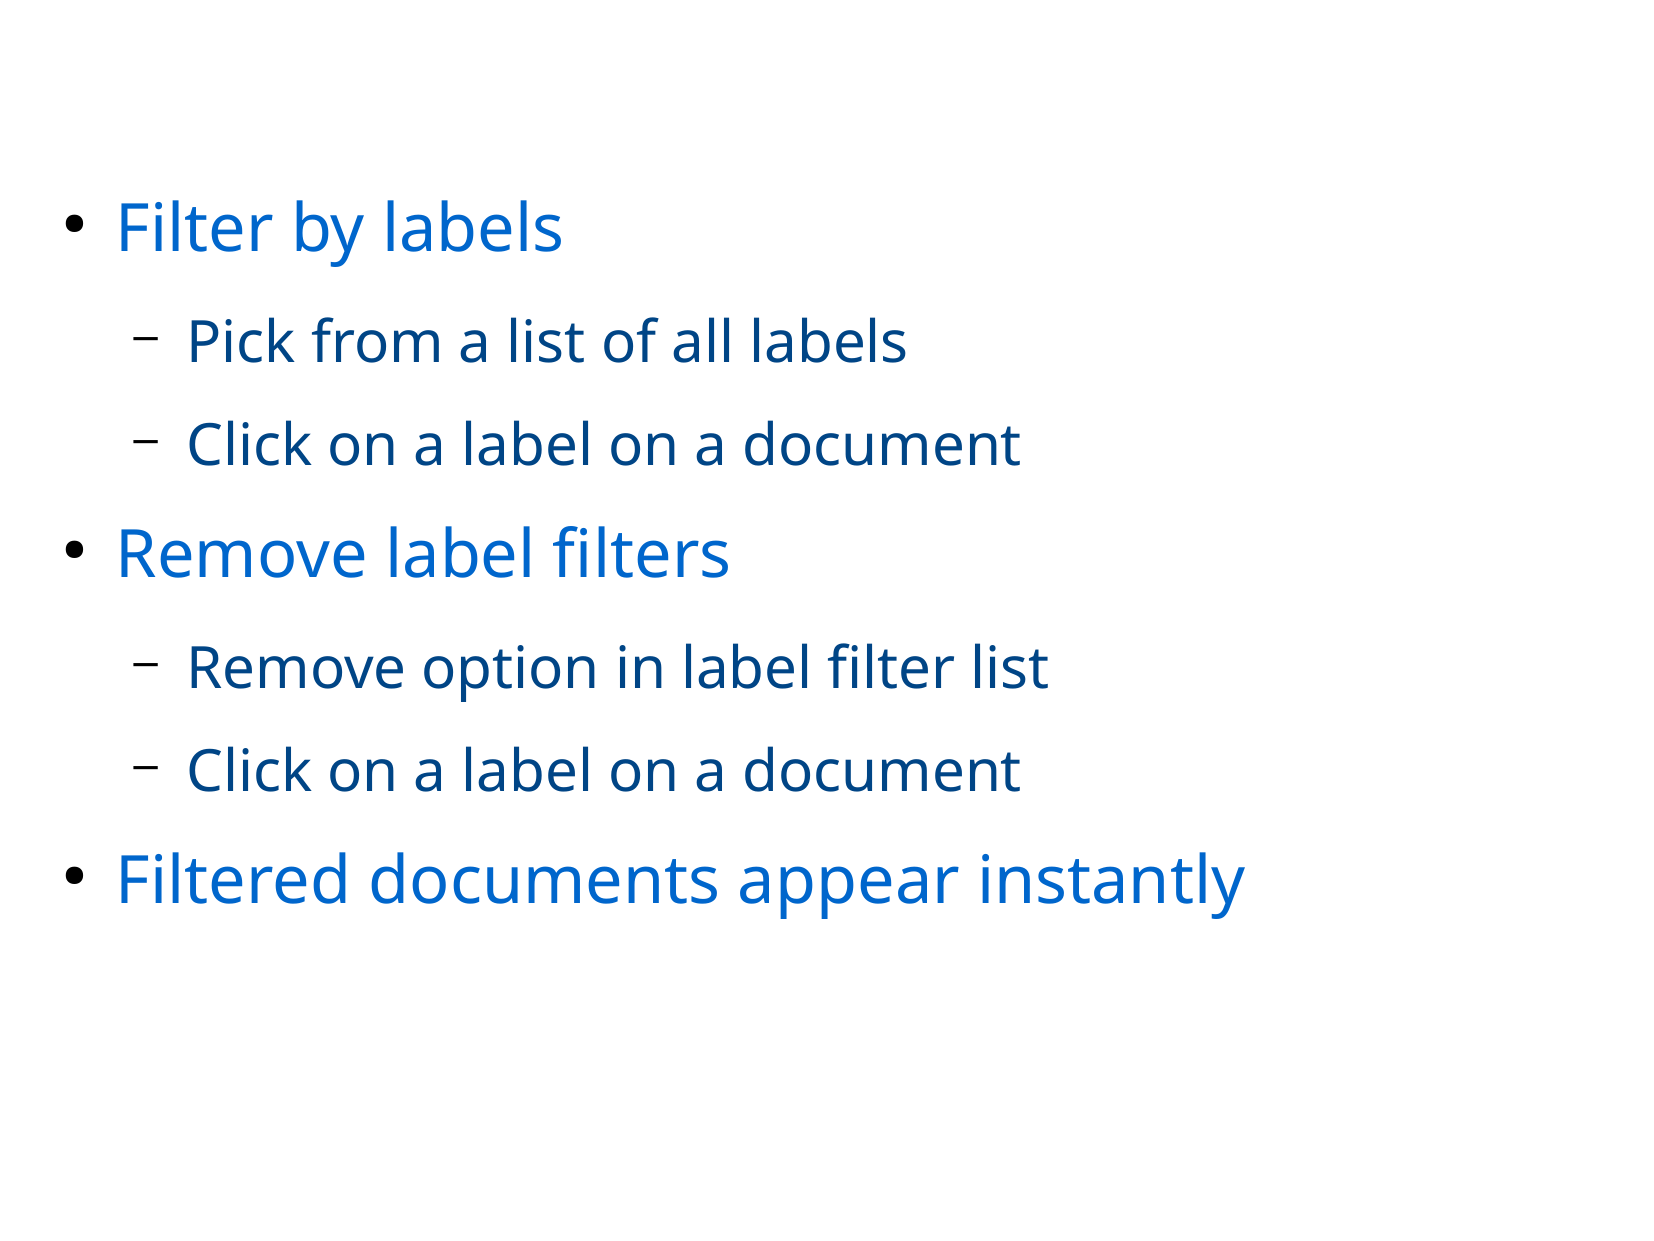

#
Filter by labels
Pick from a list of all labels
Click on a label on a document
Remove label filters
Remove option in label filter list
Click on a label on a document
Filtered documents appear instantly